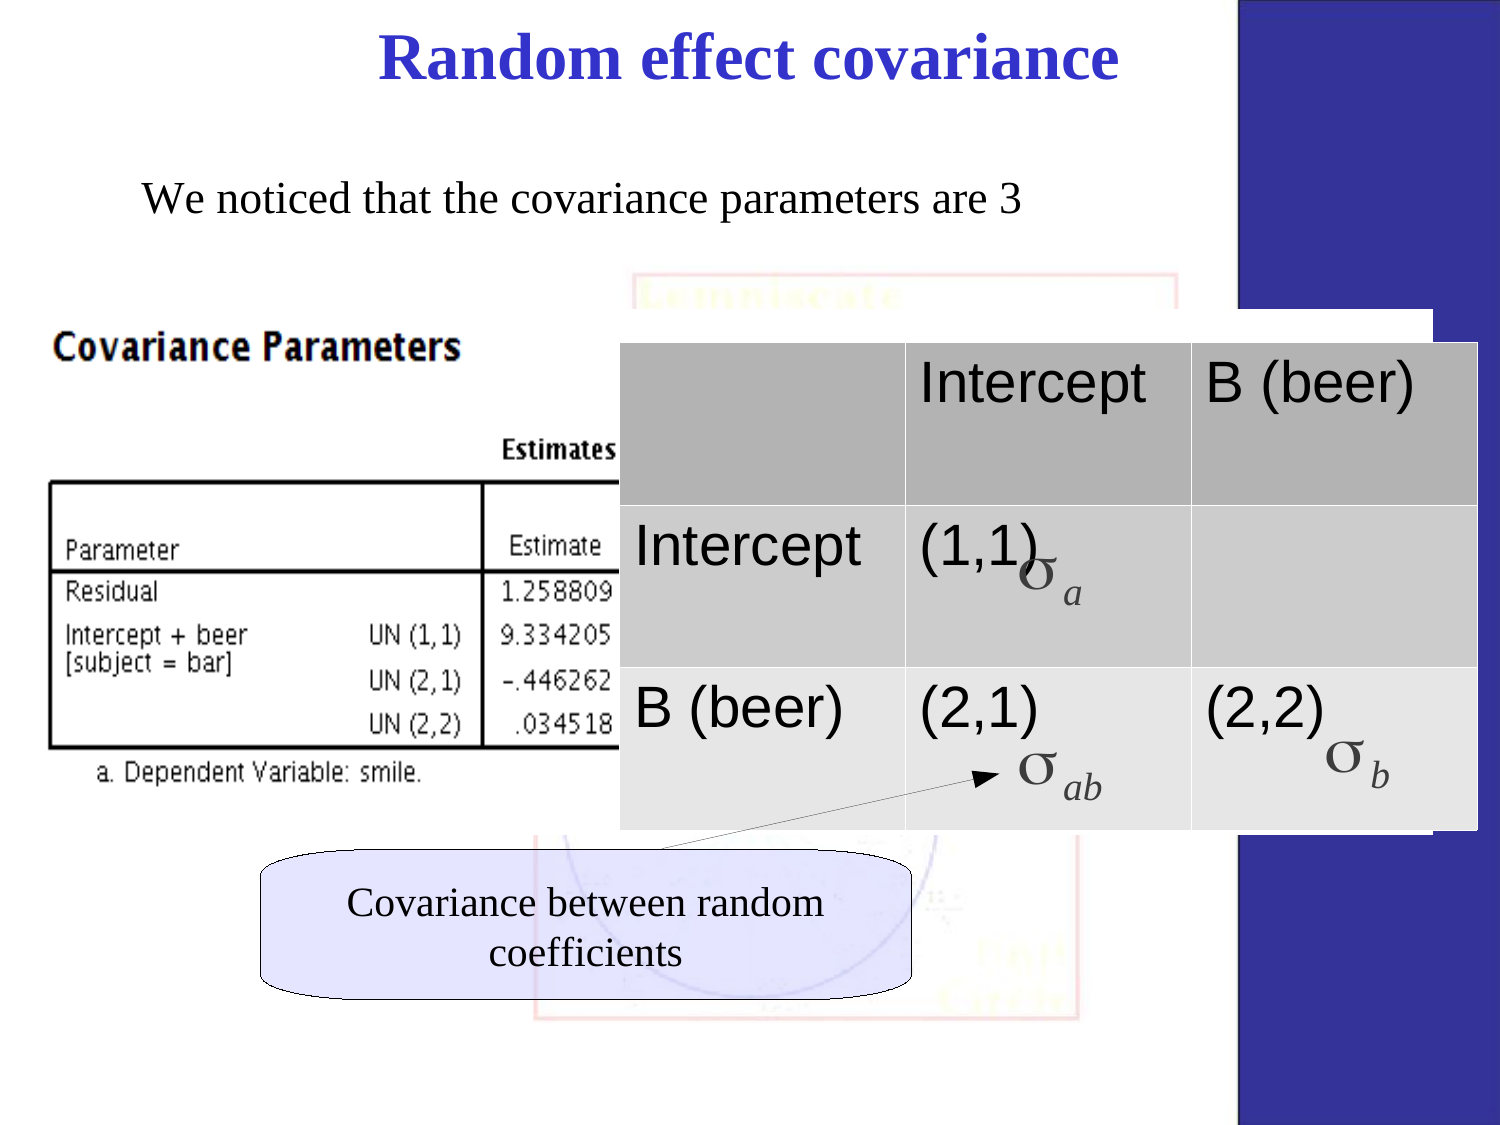

# Random effect covariance
We noticed that the covariance parameters are 3
| | Intercept | B (beer) |
| --- | --- | --- |
| Intercept | (1,1) | |
| B (beer) | (2,1) | (2,2) |
Covariance between random coefficients
115